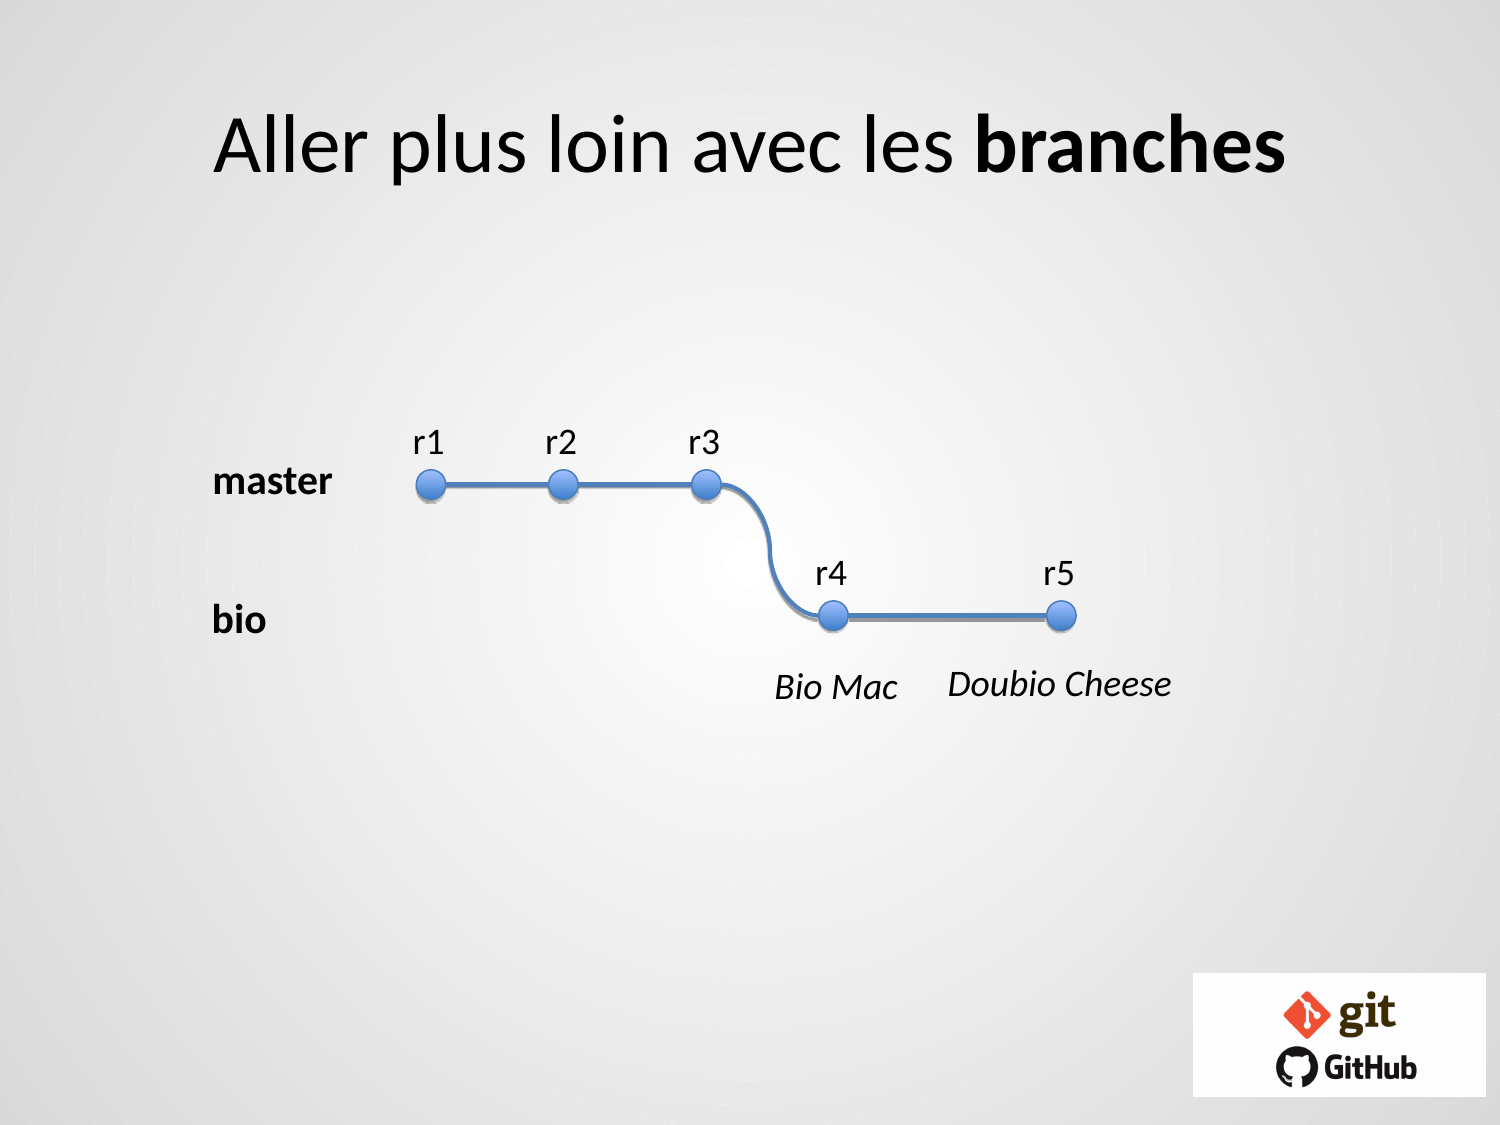

# Aller plus loin avec les branches
r1
r2
r3
master
r4
r5
bio
Doubio Cheese
Bio Mac